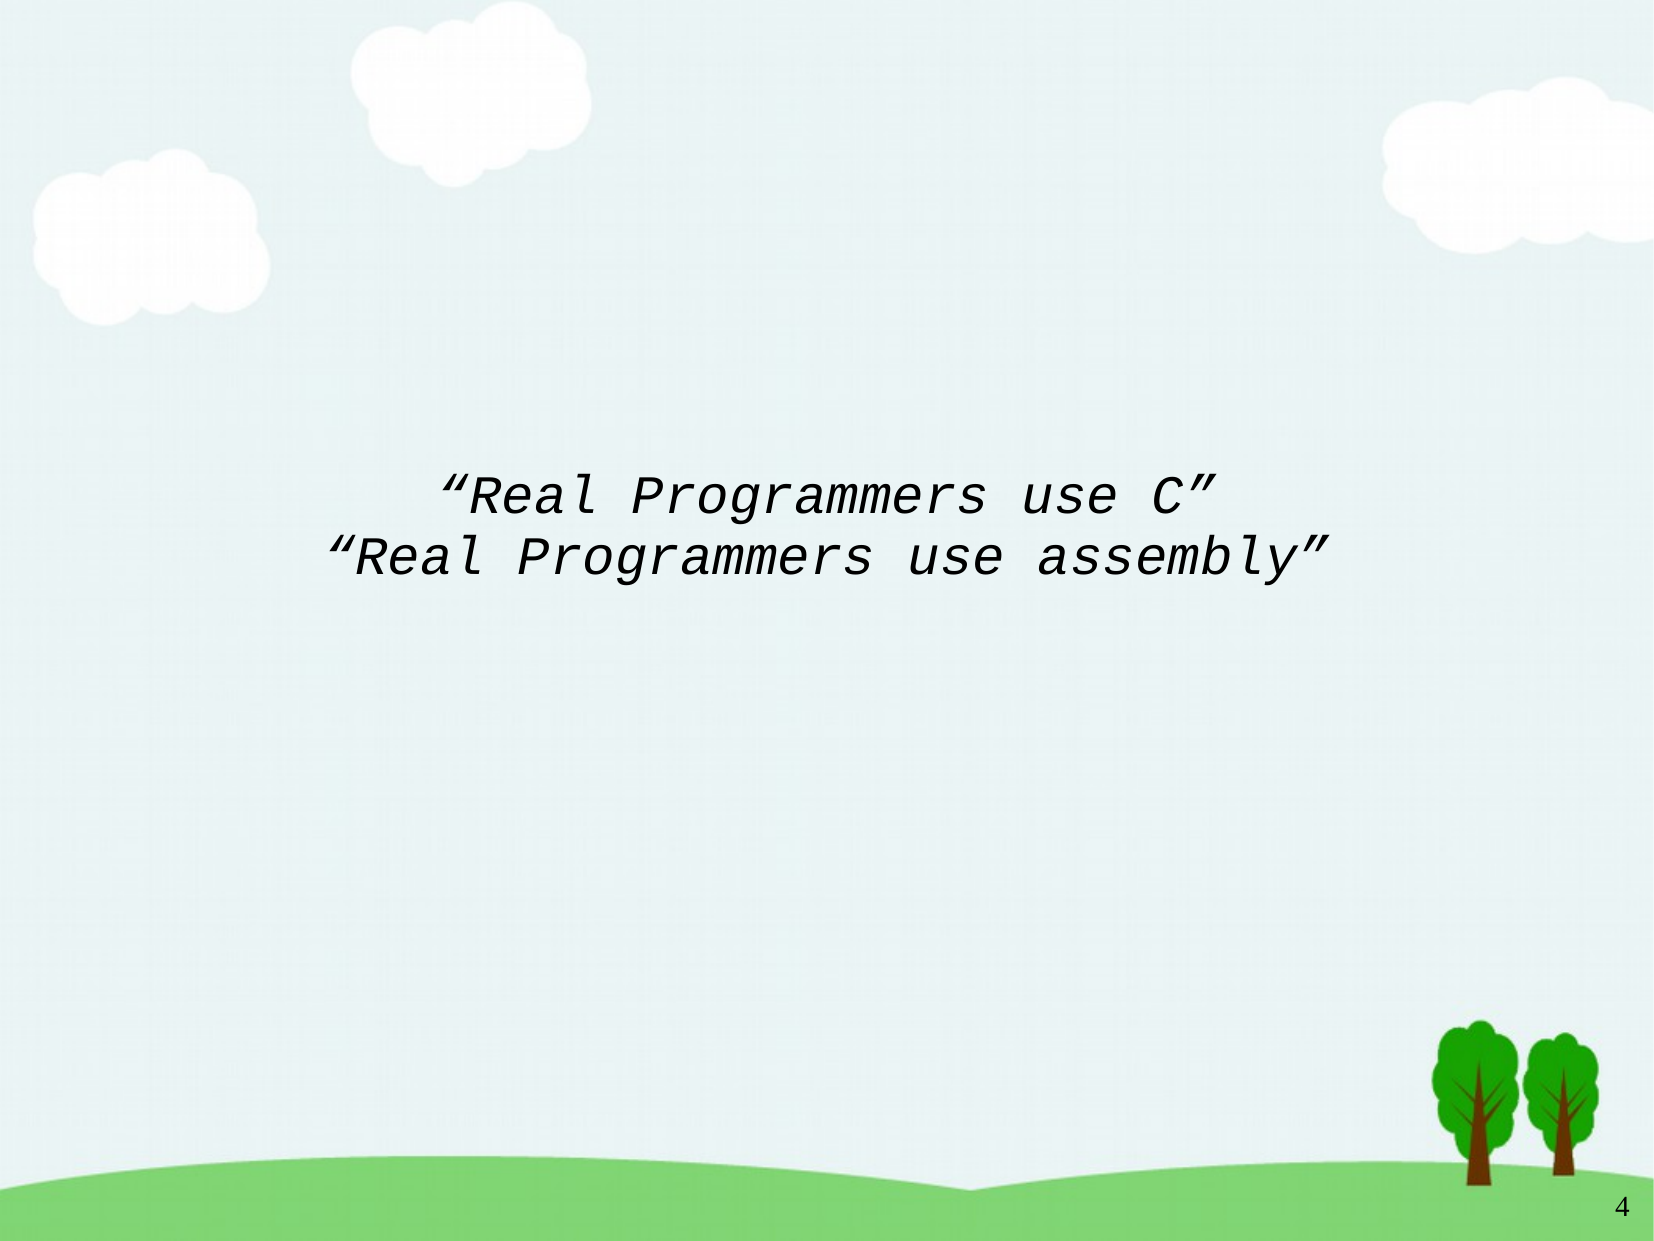

# “Real Programmers use C”
“Real Programmers use assembly”
4